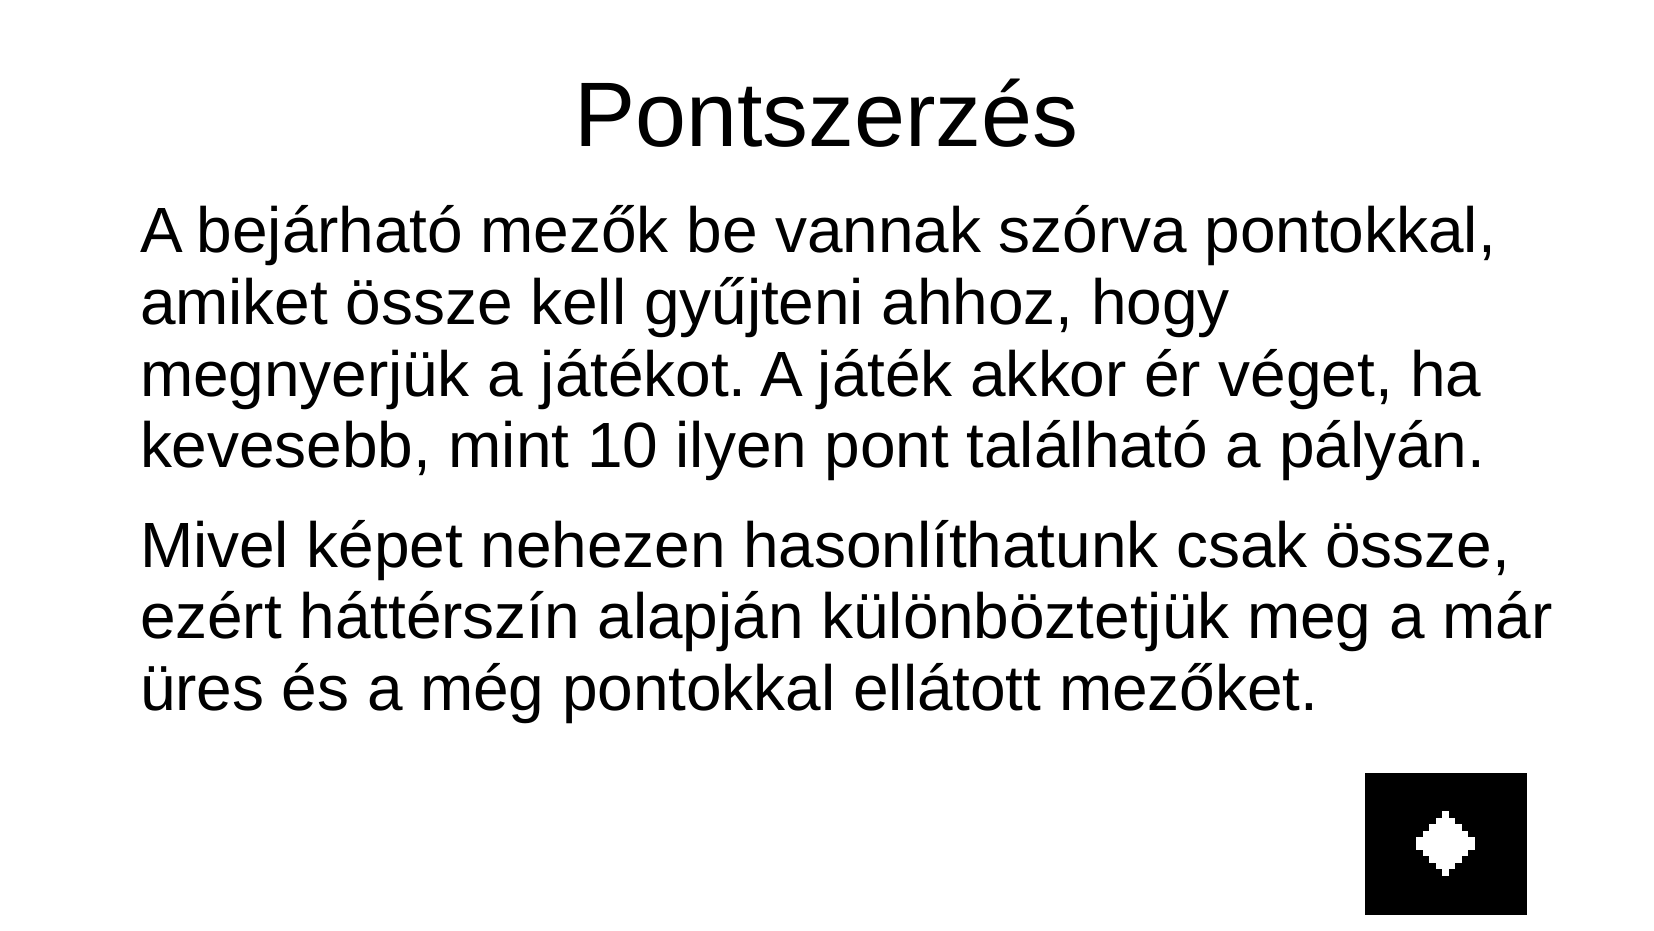

# Pontszerzés
A bejárható mezők be vannak szórva pontokkal, amiket össze kell gyűjteni ahhoz, hogy megnyerjük a játékot. A játék akkor ér véget, ha kevesebb, mint 10 ilyen pont található a pályán.
Mivel képet nehezen hasonlíthatunk csak össze, ezért háttérszín alapján különböztetjük meg a már üres és a még pontokkal ellátott mezőket.